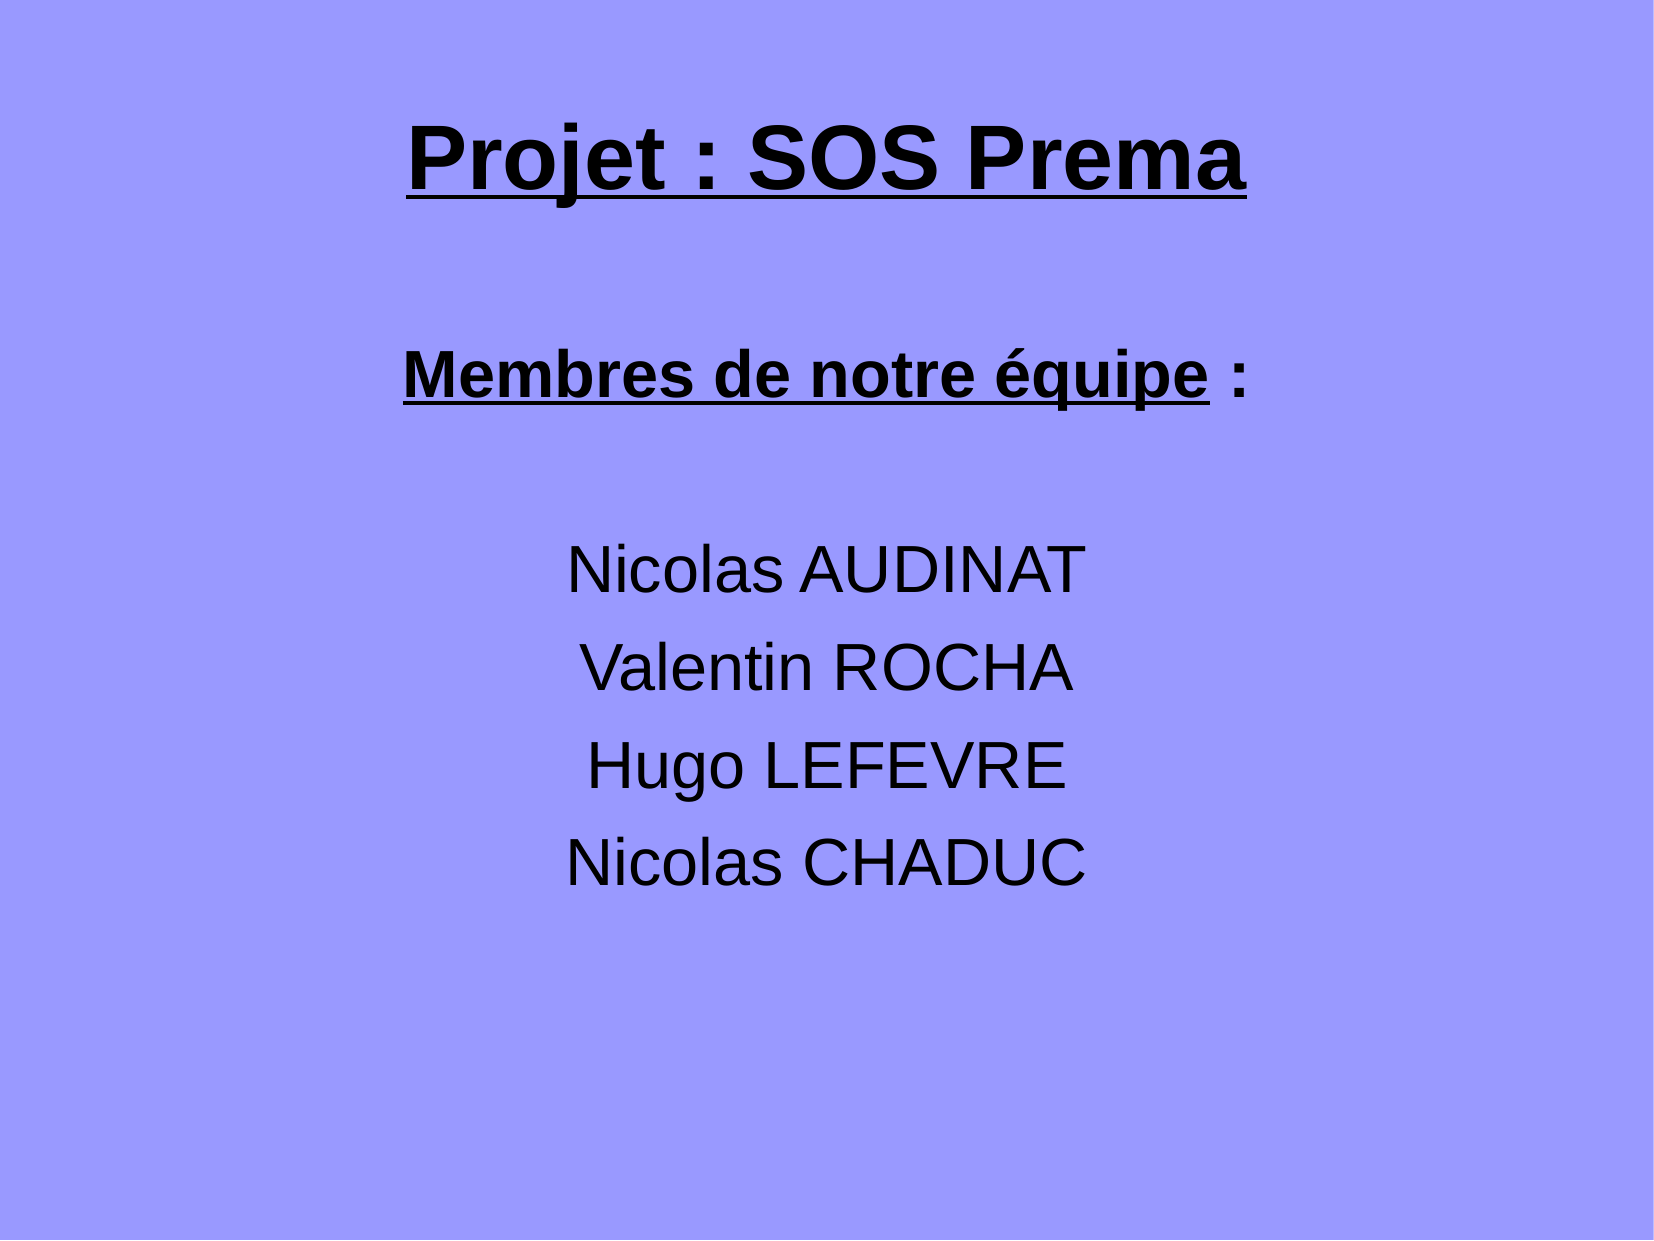

# Projet : SOS Prema
Membres de notre équipe :
Nicolas AUDINAT
Valentin ROCHA
Hugo LEFEVRE
Nicolas CHADUC